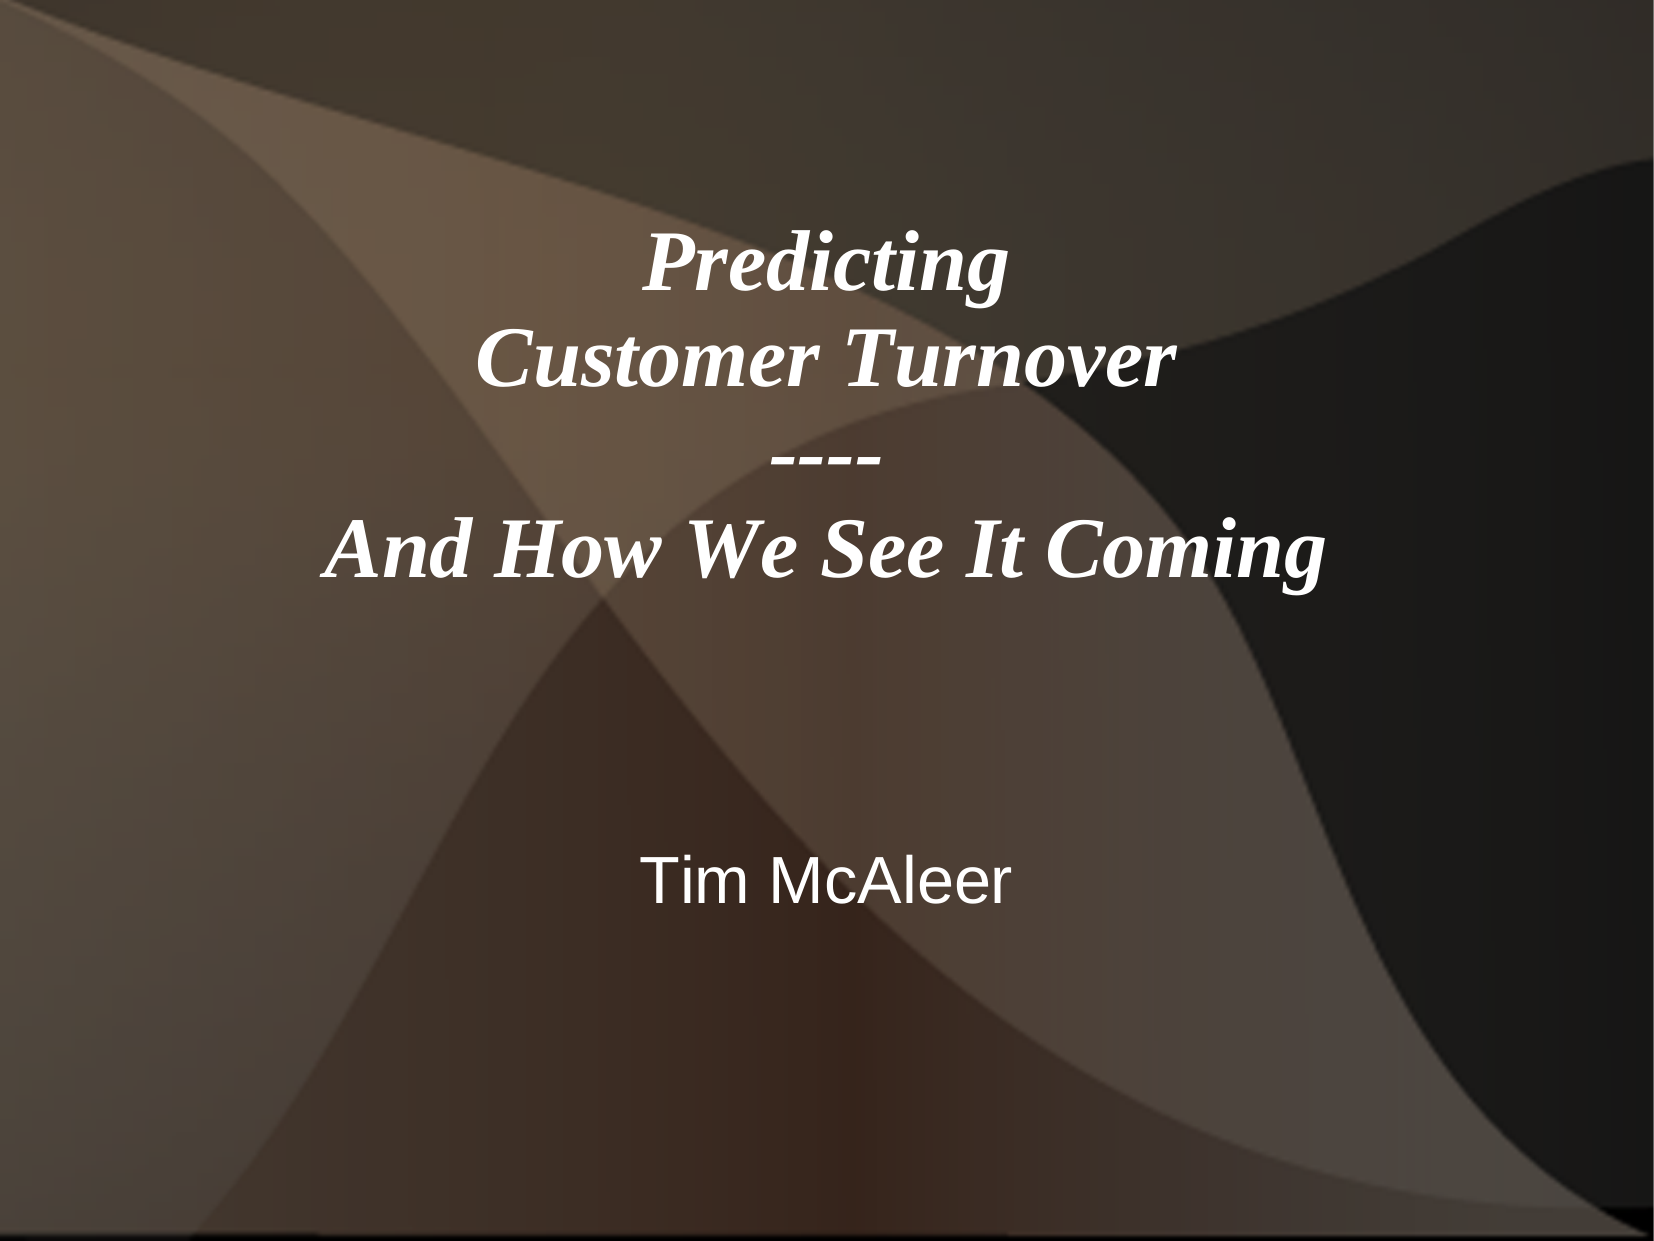

# Predicting Customer Turnover ---- And How We See It Coming
Tim McAleer